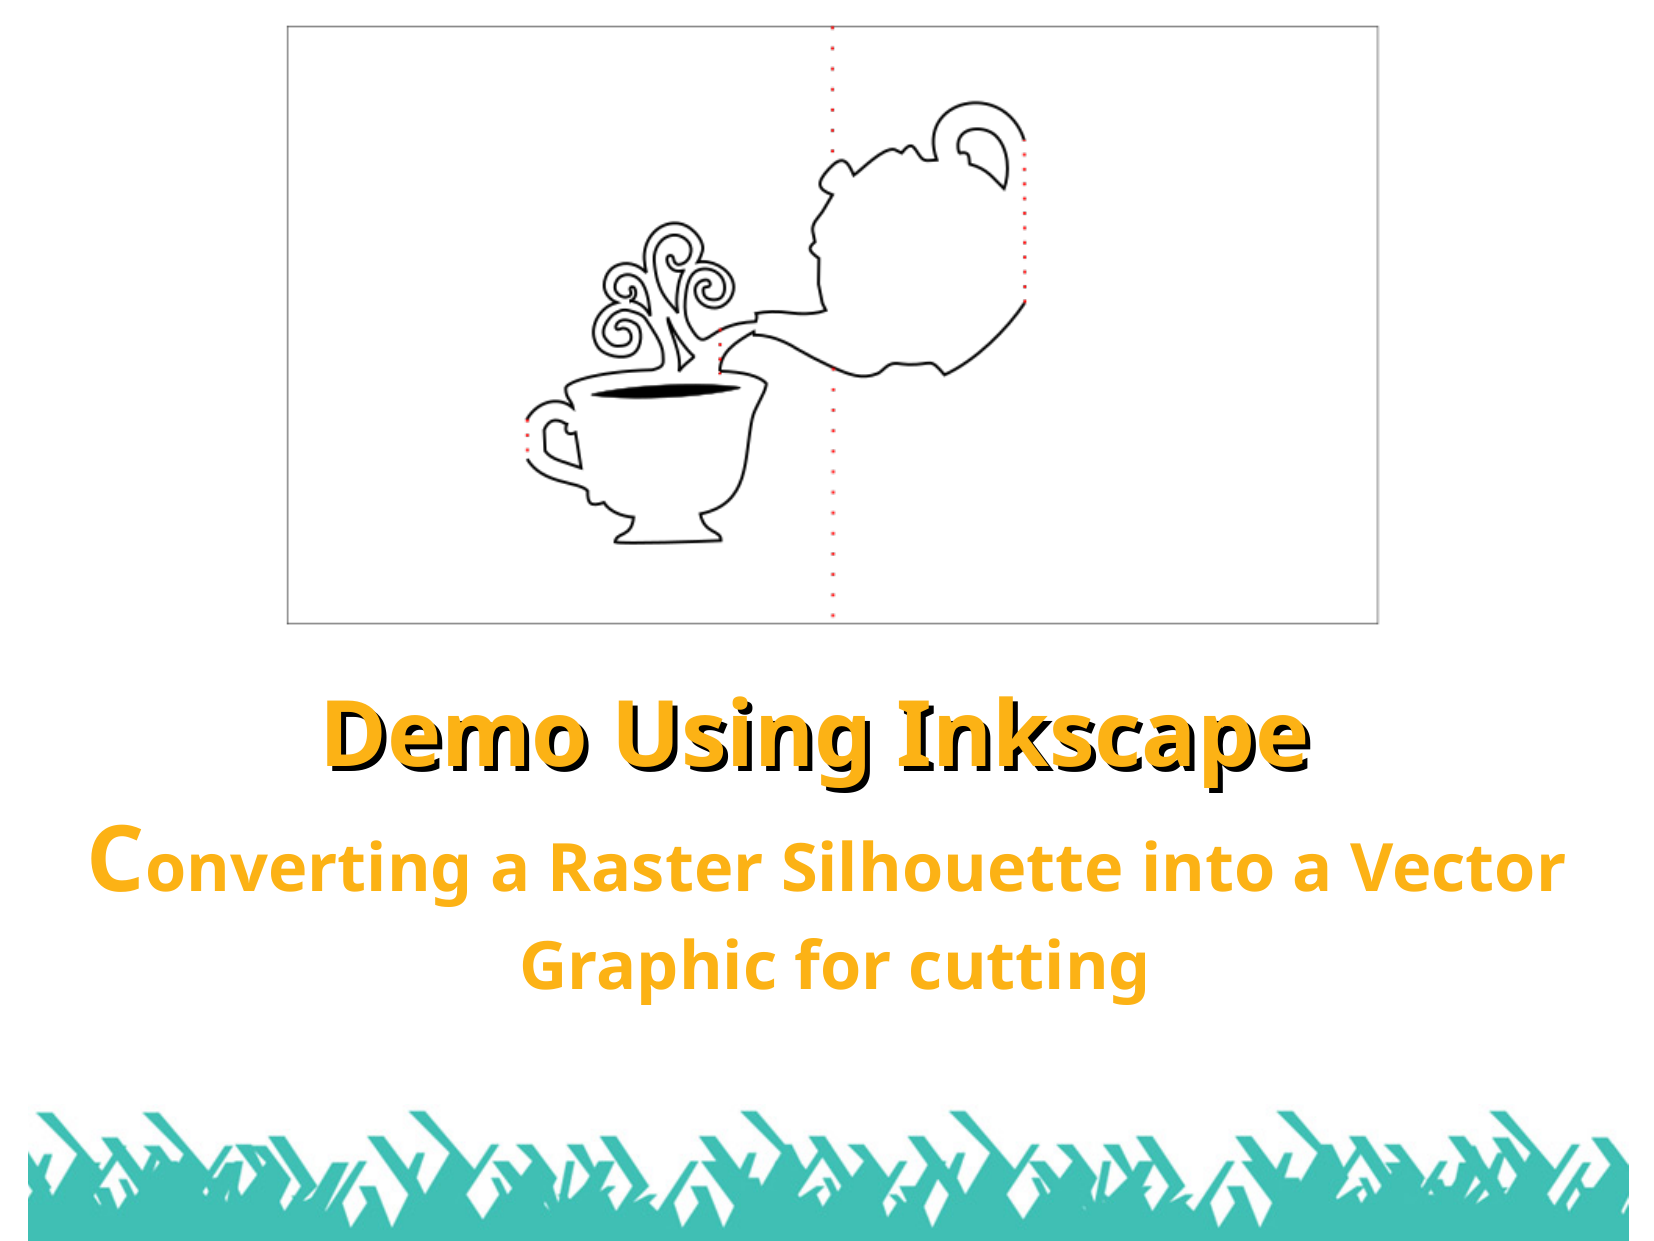

# Demo Using Inkscape Converting a Raster Silhouette into a Vector Graphic for cutting